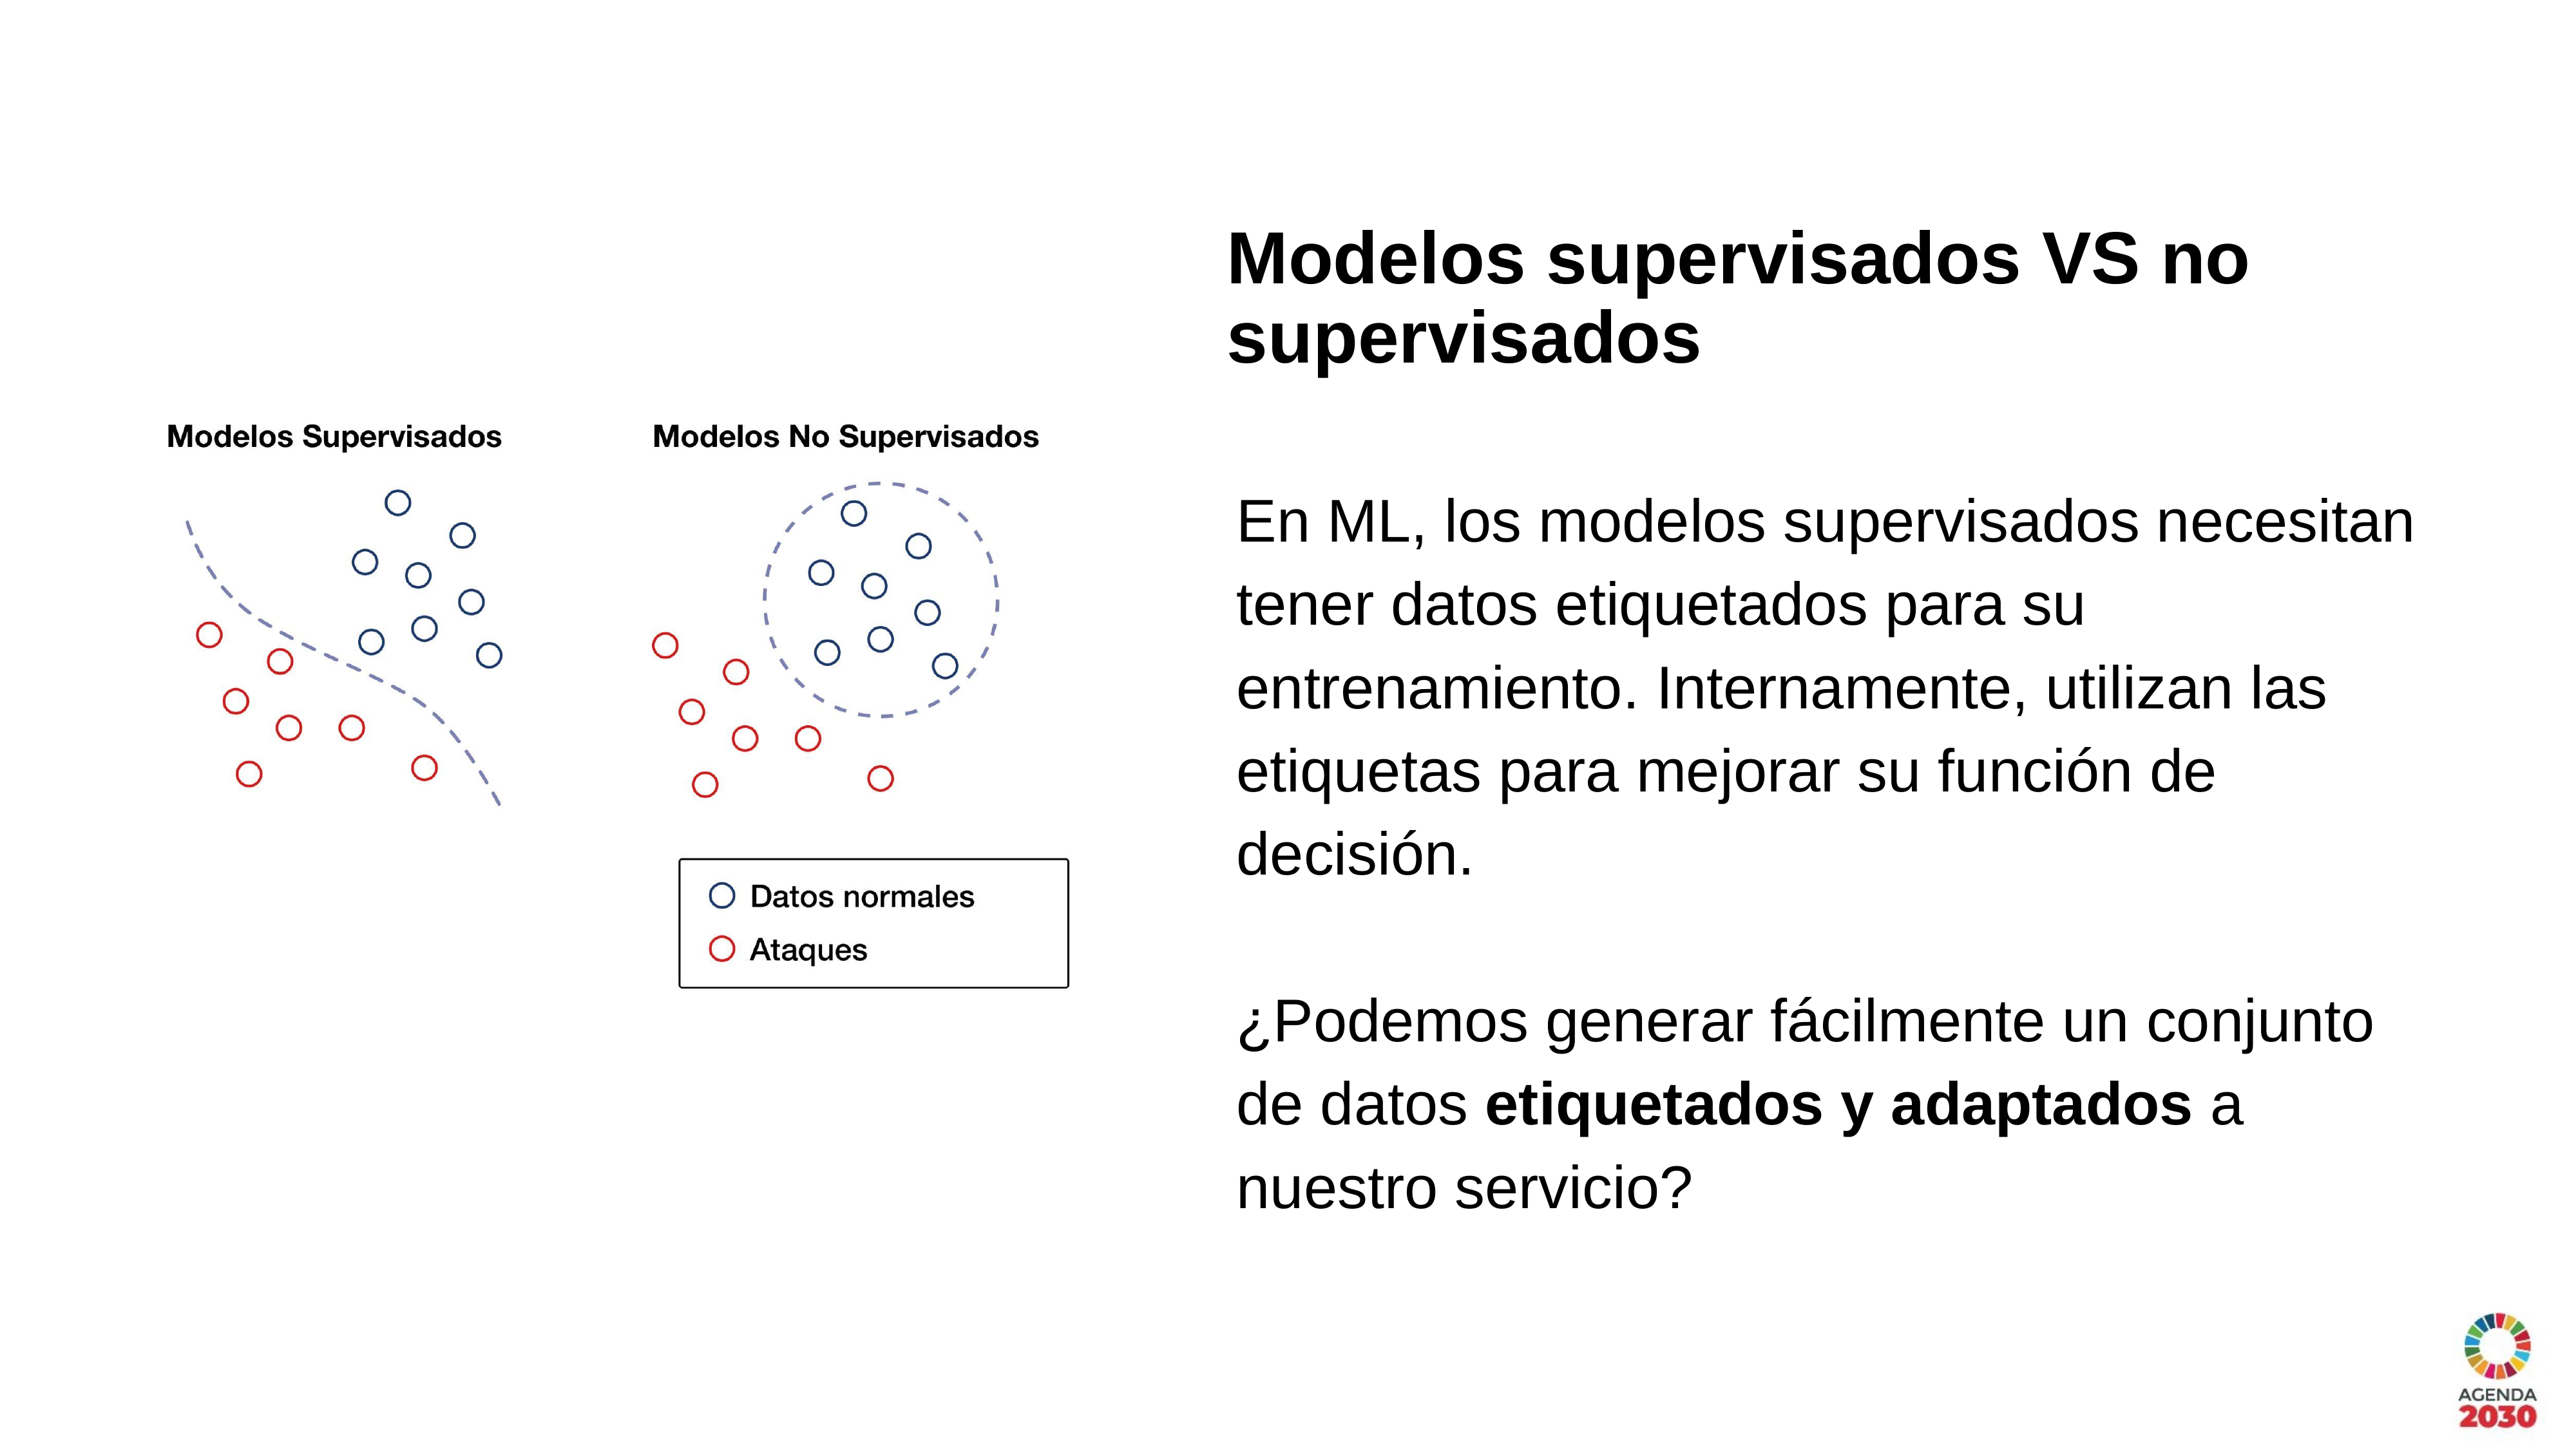

# Modelos supervisados VS no supervisados
En ML, los modelos supervisados necesitan tener datos etiquetados para su entrenamiento. Internamente, utilizan las etiquetas para mejorar su función de decisión.
¿Podemos generar fácilmente un conjunto de datos etiquetados y adaptados a nuestro servicio?